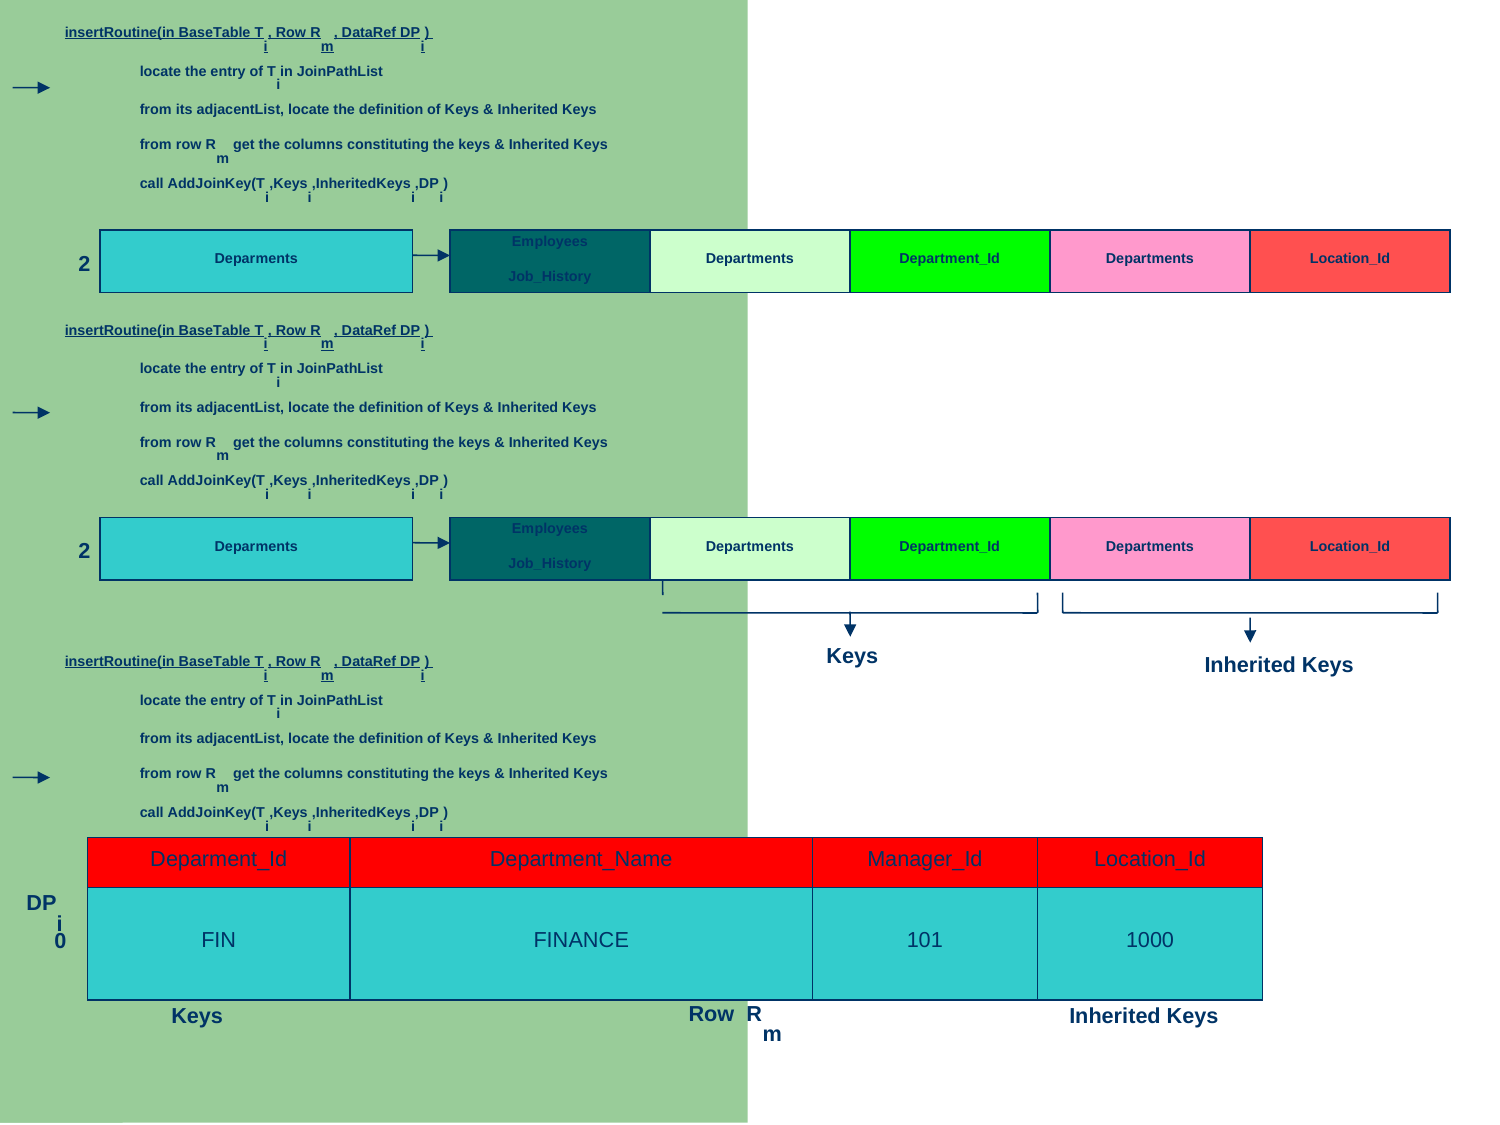

insertRoutine(in BaseTable Ti, Row Rm, DataRef DPi)
locate the entry of Tiin JoinPathList
from its adjacentList, locate the definition of Keys & Inherited Keys
from row Rm get the columns constituting the keys & Inherited Keys
call AddJoinKey(Ti,Keysi,InheritedKeysi,DPi)
Deparments
Employees
Job_History
Departments
Department_Id
Departments
Location_Id
2
insertRoutine(in BaseTable Ti, Row Rm, DataRef DPi)
locate the entry of Tiin JoinPathList
from its adjacentList, locate the definition of Keys & Inherited Keys
from row Rm get the columns constituting the keys & Inherited Keys
call AddJoinKey(Ti,Keysi,InheritedKeysi,DPi)
Deparments
Employees
Job_History
Departments
Department_Id
Departments
Location_Id
2
Keys
Inherited Keys
insertRoutine(in BaseTable Ti, Row Rm, DataRef DPi)
locate the entry of Tiin JoinPathList
from its adjacentList, locate the definition of Keys & Inherited Keys
from row Rm get the columns constituting the keys & Inherited Keys
call AddJoinKey(Ti,Keysi,InheritedKeysi,DPi)
Deparment_Id
Department_Name
Manager_Id
Location_Id
DPi
FIN
FINANCE
101
1000
0
Row Rm
Keys
Inherited Keys